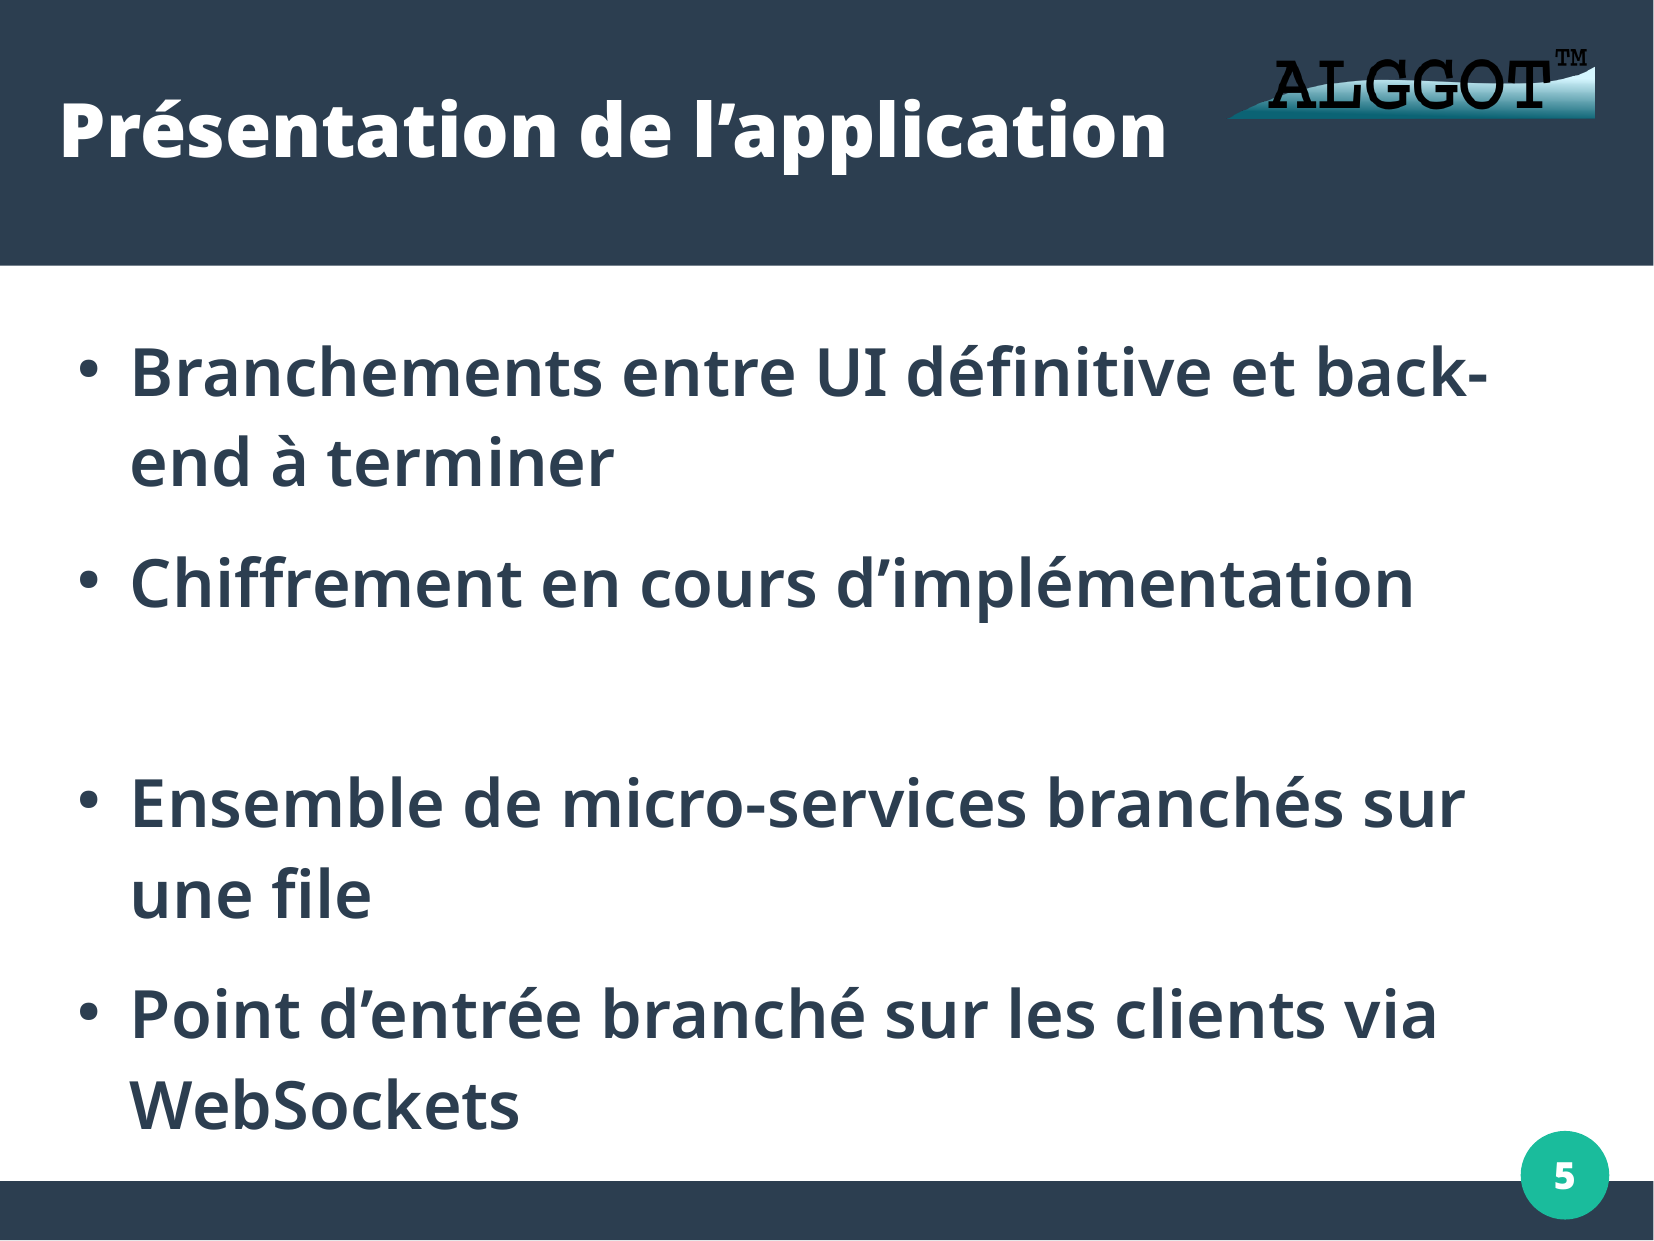

# Présentation de l’application
Branchements entre UI définitive et back-end à terminer
Chiffrement en cours d’implémentation
Ensemble de micro-services branchés sur une file
Point d’entrée branché sur les clients via WebSockets
5